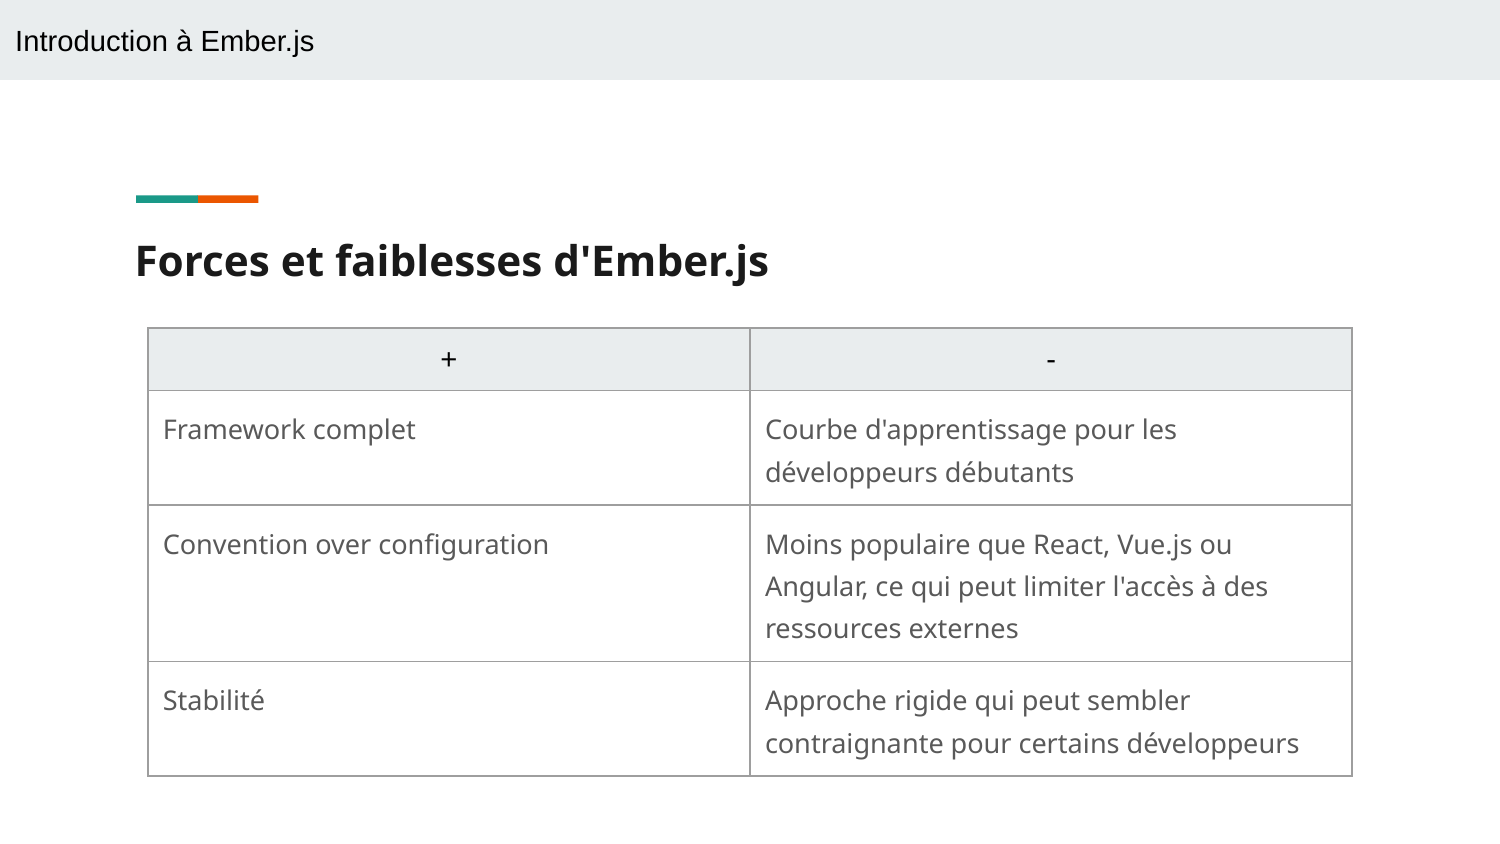

# Forces et faiblesses d'Ember.js
| + | - |
| --- | --- |
| Framework complet | Courbe d'apprentissage pour les développeurs débutants |
| Convention over configuration | Moins populaire que React, Vue.js ou Angular, ce qui peut limiter l'accès à des ressources externes |
| Stabilité | Approche rigide qui peut sembler contraignante pour certains développeurs |